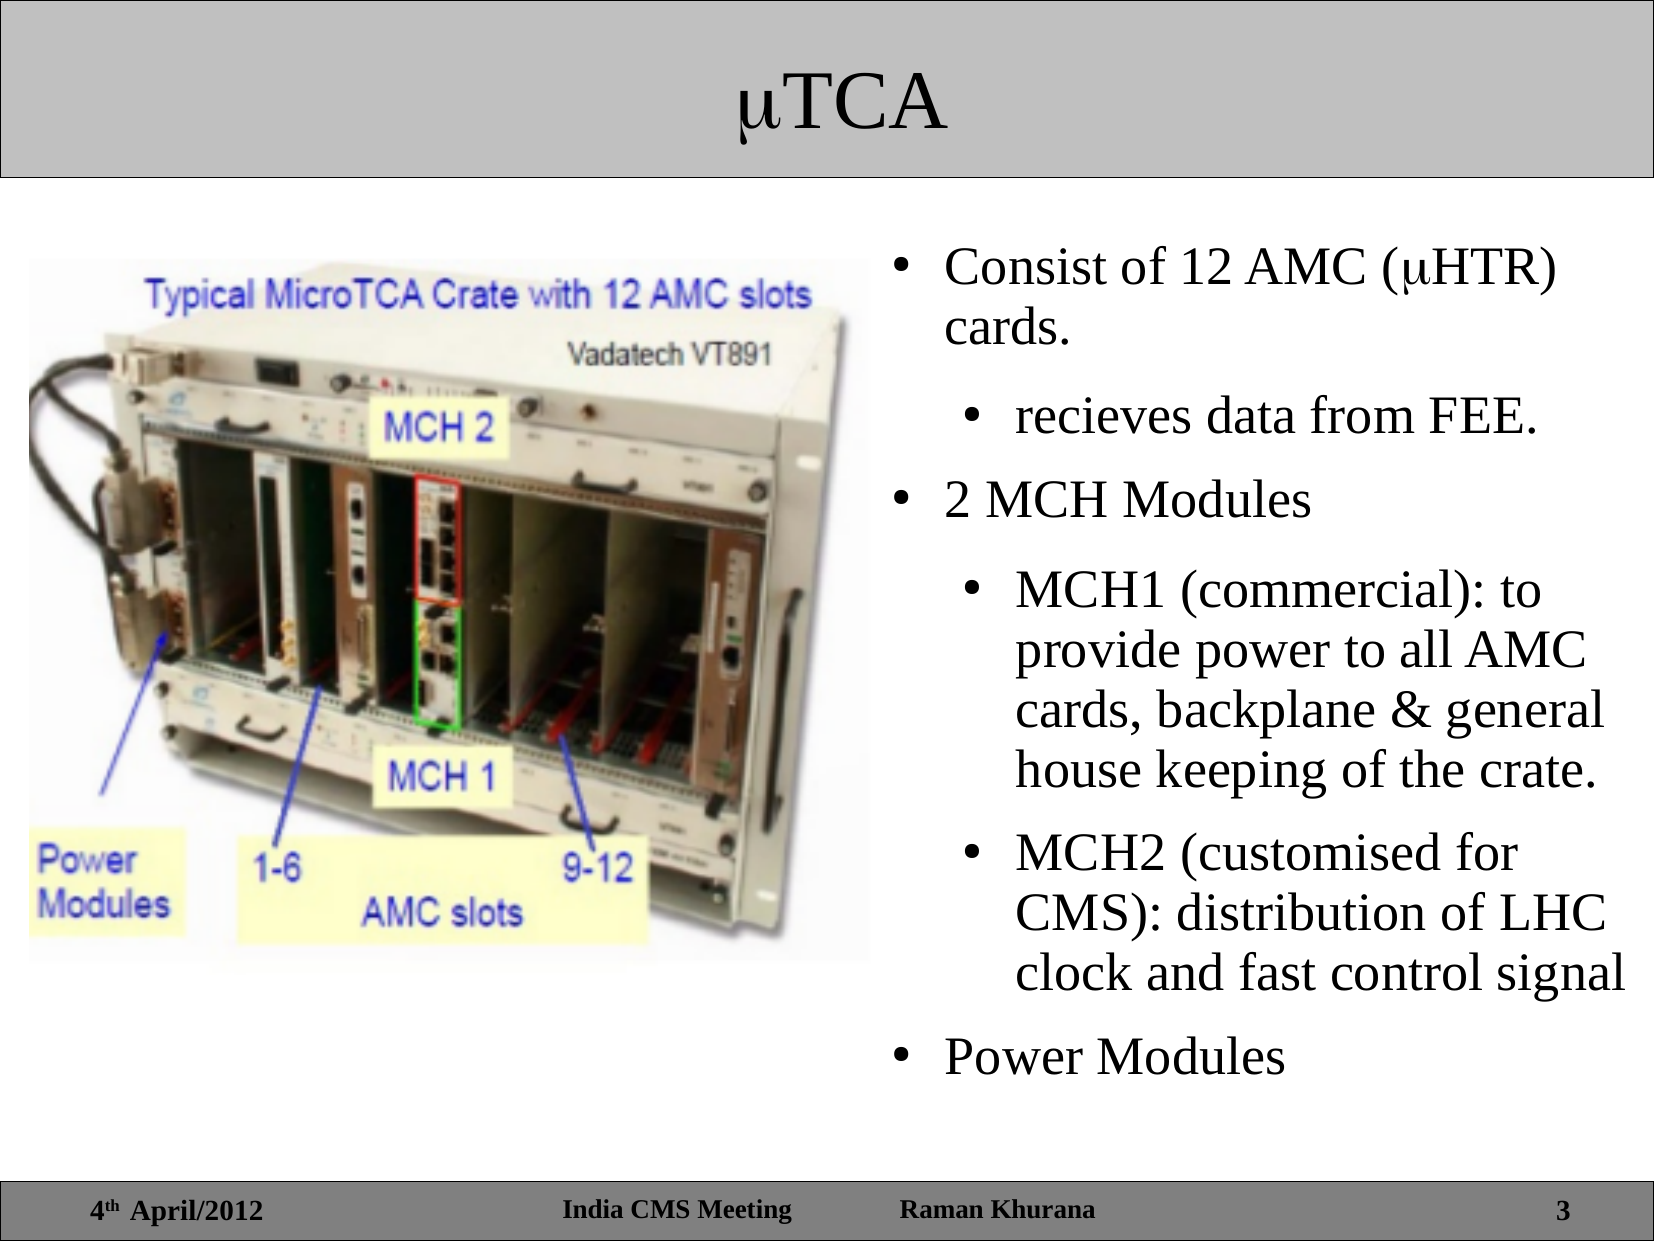

# mTCA
Consist of 12 AMC (mHTR) cards.
recieves data from FEE.
2 MCH Modules
MCH1 (commercial): to provide power to all AMC cards, backplane & general house keeping of the crate.
MCH2 (customised for CMS): distribution of LHC clock and fast control signal
Power Modules
3